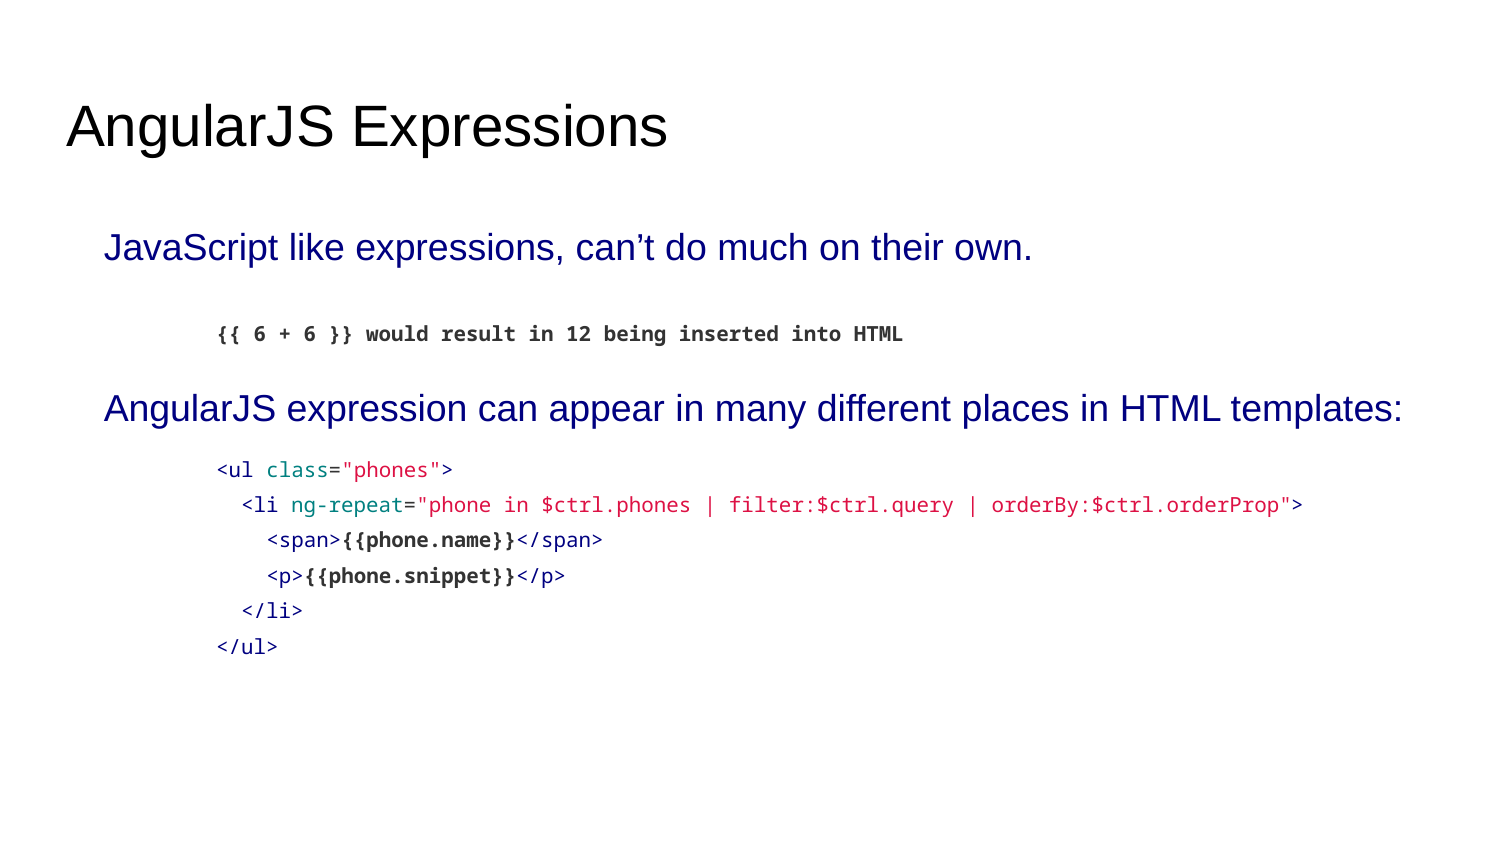

# AngularJS Expressions
JavaScript like expressions, can’t do much on their own.
	{{ 6 + 6 }} would result in 12 being inserted into HTML
AngularJS expression can appear in many different places in HTML templates:
<ul class="phones">
 <li ng-repeat="phone in $ctrl.phones | filter:$ctrl.query | orderBy:$ctrl.orderProp">
 <span>{{phone.name}}</span>
 <p>{{phone.snippet}}</p>
 </li>
</ul>